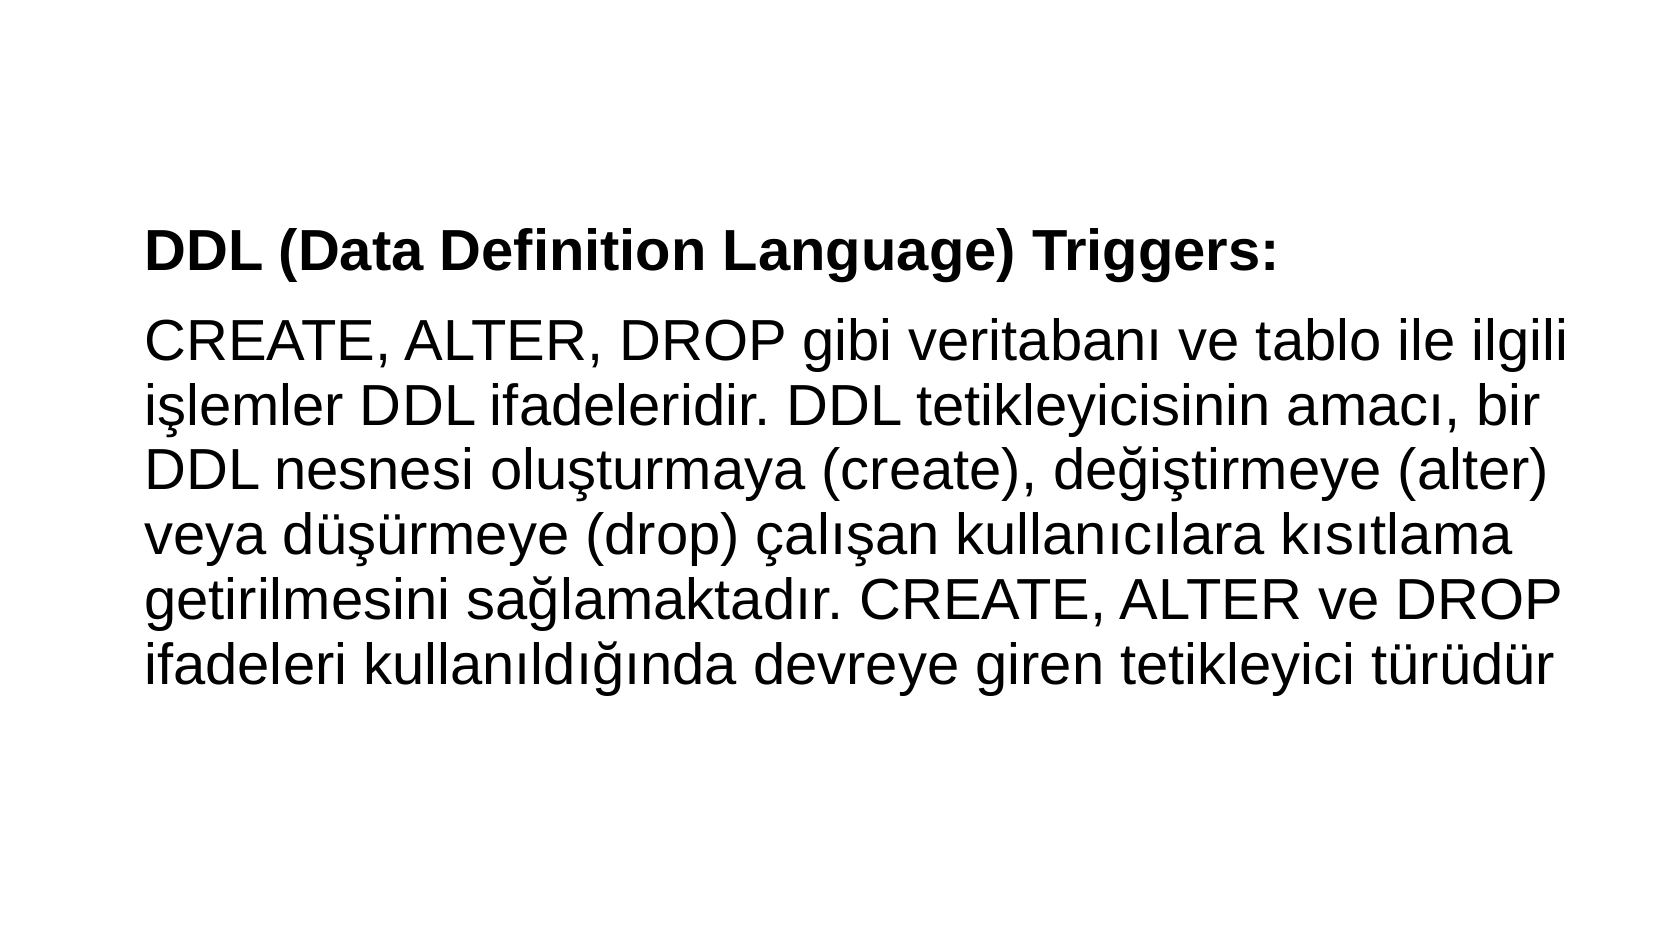

#
DDL (Data Definition Language) Triggers:
CREATE, ALTER, DROP gibi veritabanı ve tablo ile ilgili işlemler DDL ifadeleridir. DDL tetikleyicisinin amacı, bir DDL nesnesi oluşturmaya (create), değiştirmeye (alter) veya düşürmeye (drop) çalışan kullanıcılara kısıtlama getirilmesini sağlamaktadır. CREATE, ALTER ve DROP ifadeleri kullanıldığında devreye giren tetikleyici türüdür